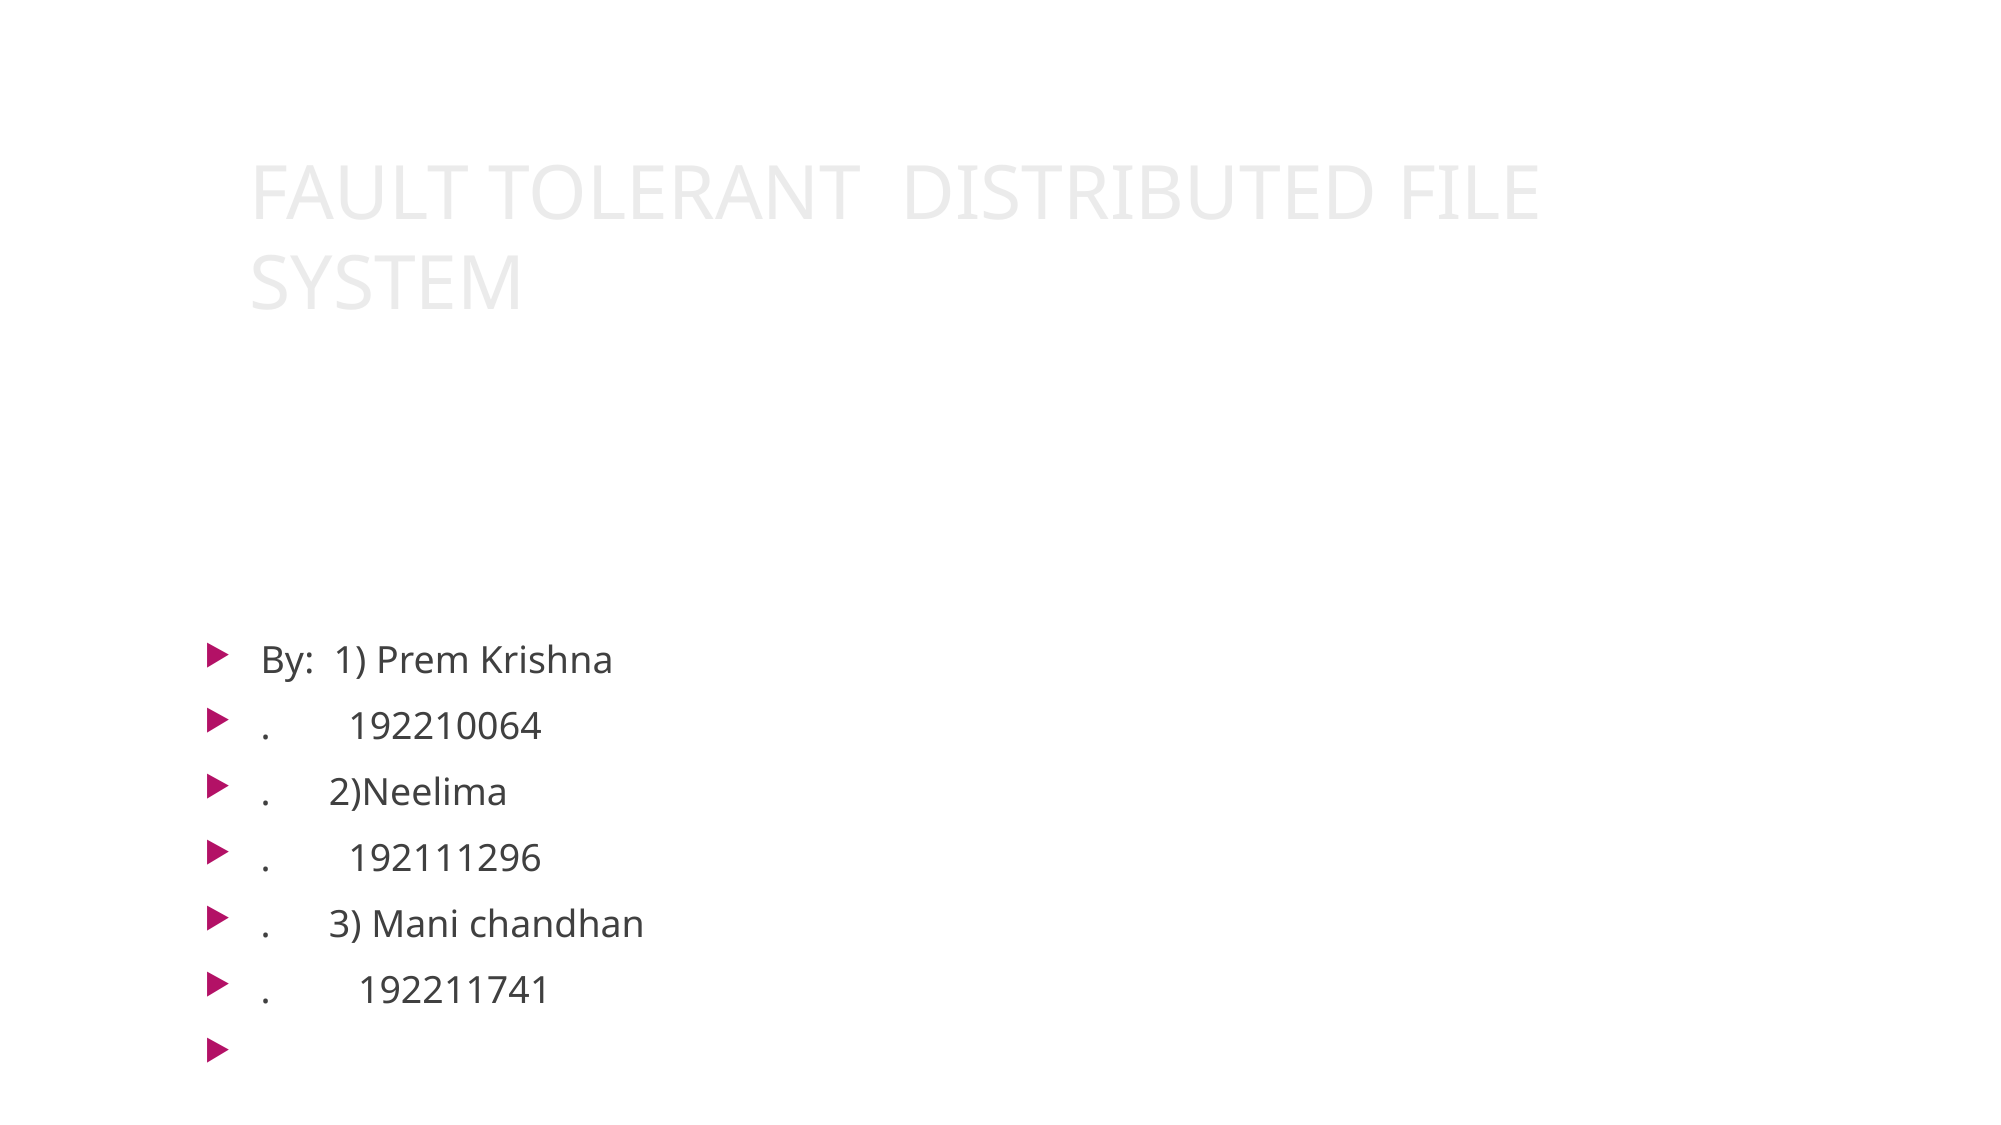

# FAULT TOLERANT  DISTRIBUTED FILE SYSTEM
By: 1) Prem Krishna
. 192210064
. 2)Neelima
. 192111296
. 3) Mani chandhan
. 192211741